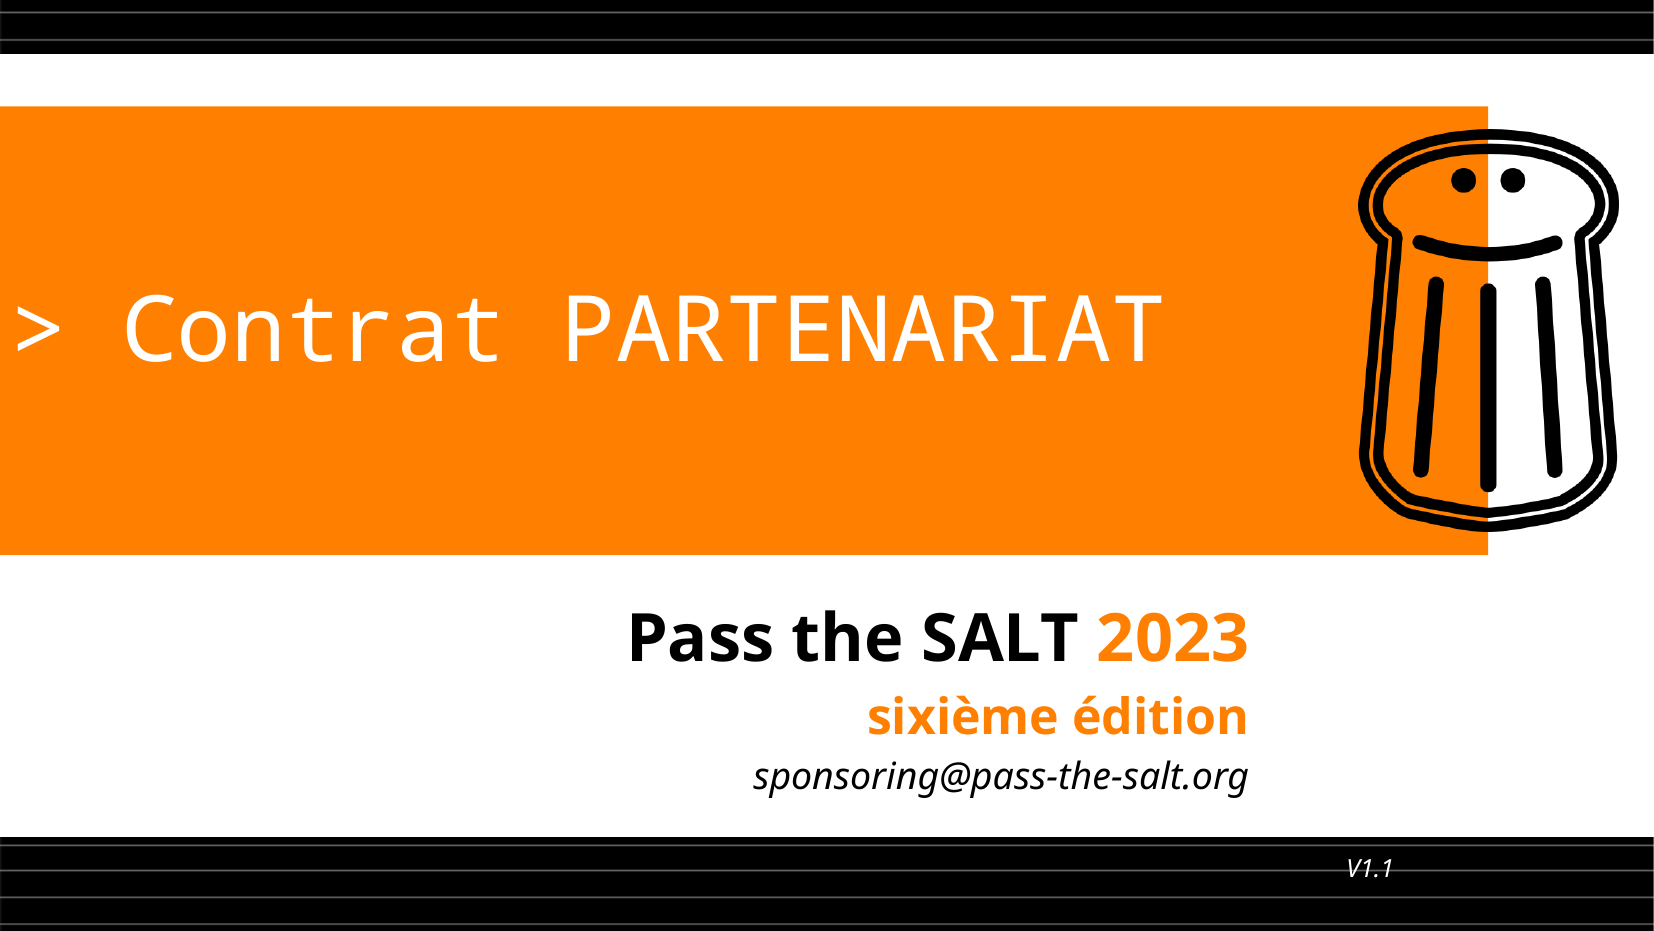

# > Contrat PARTENARIAT
Pass the SALT 2023
sixième édition
sponsoring@pass-the-salt.org
V1.1